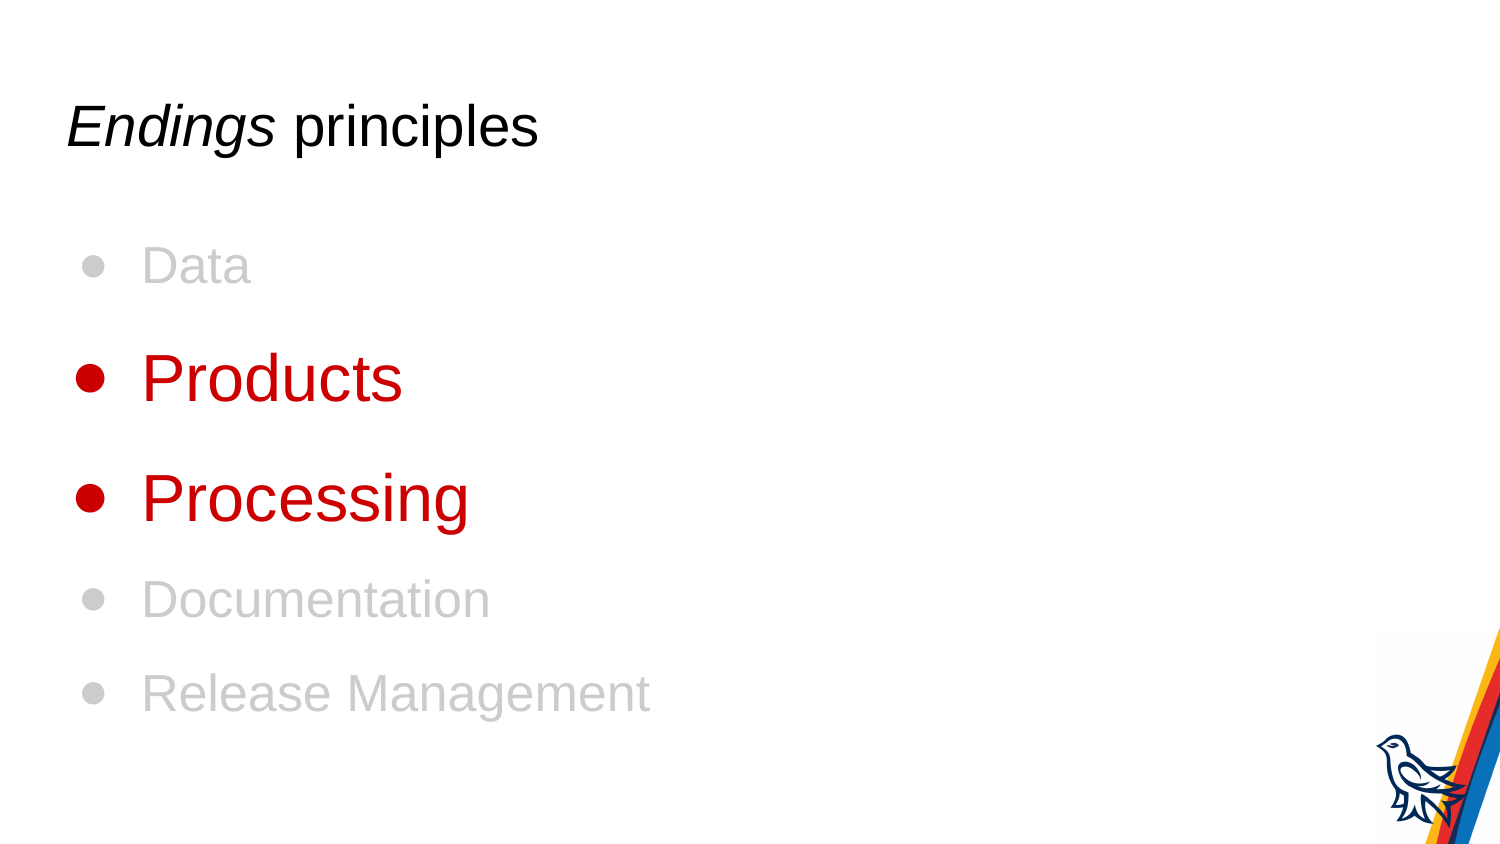

# Endings principles
Data
Products
Processing
Documentation
Release Management